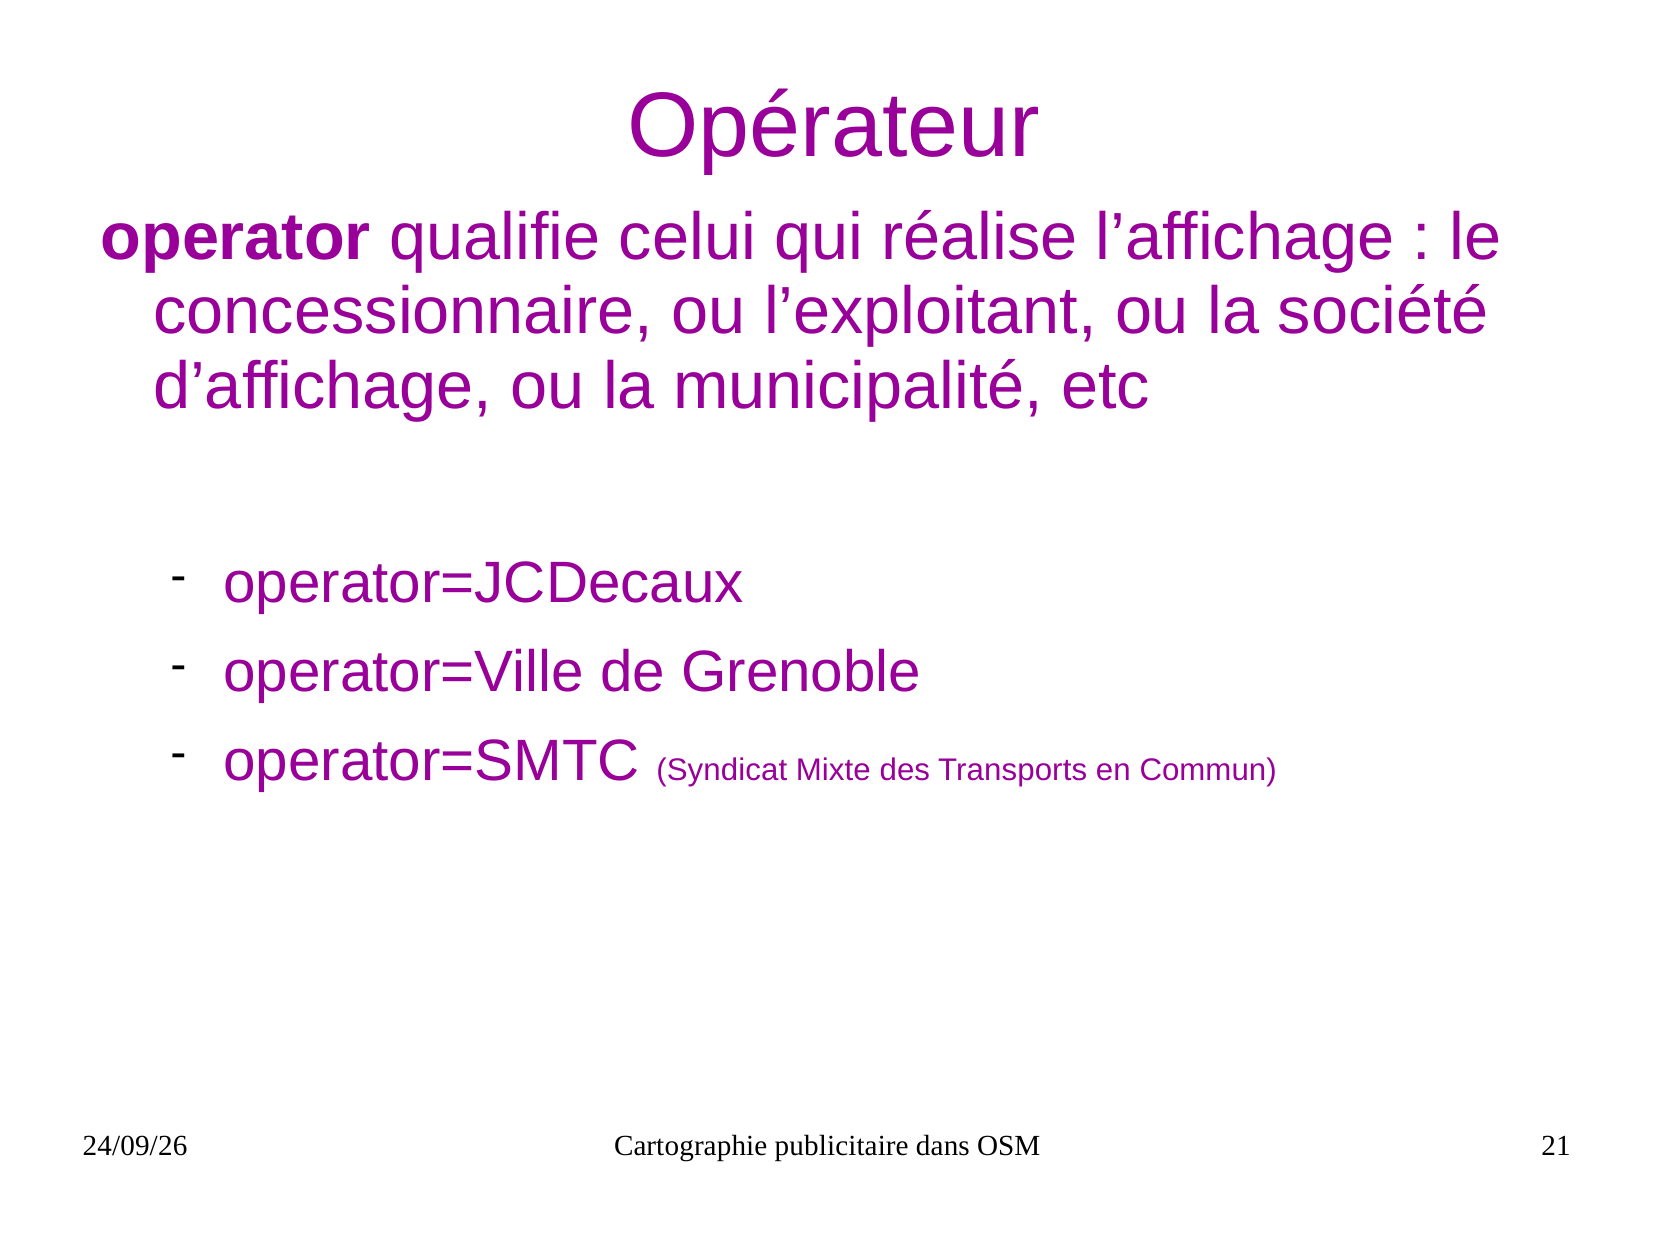

# Opérateur
operator qualifie celui qui réalise l’affichage : le concessionnaire, ou l’exploitant, ou la société d’affichage, ou la municipalité, etc
operator=JCDecaux
operator=Ville de Grenoble
operator=SMTC (Syndicat Mixte des Transports en Commun)
Cartographie publicitaire dans OSM
21